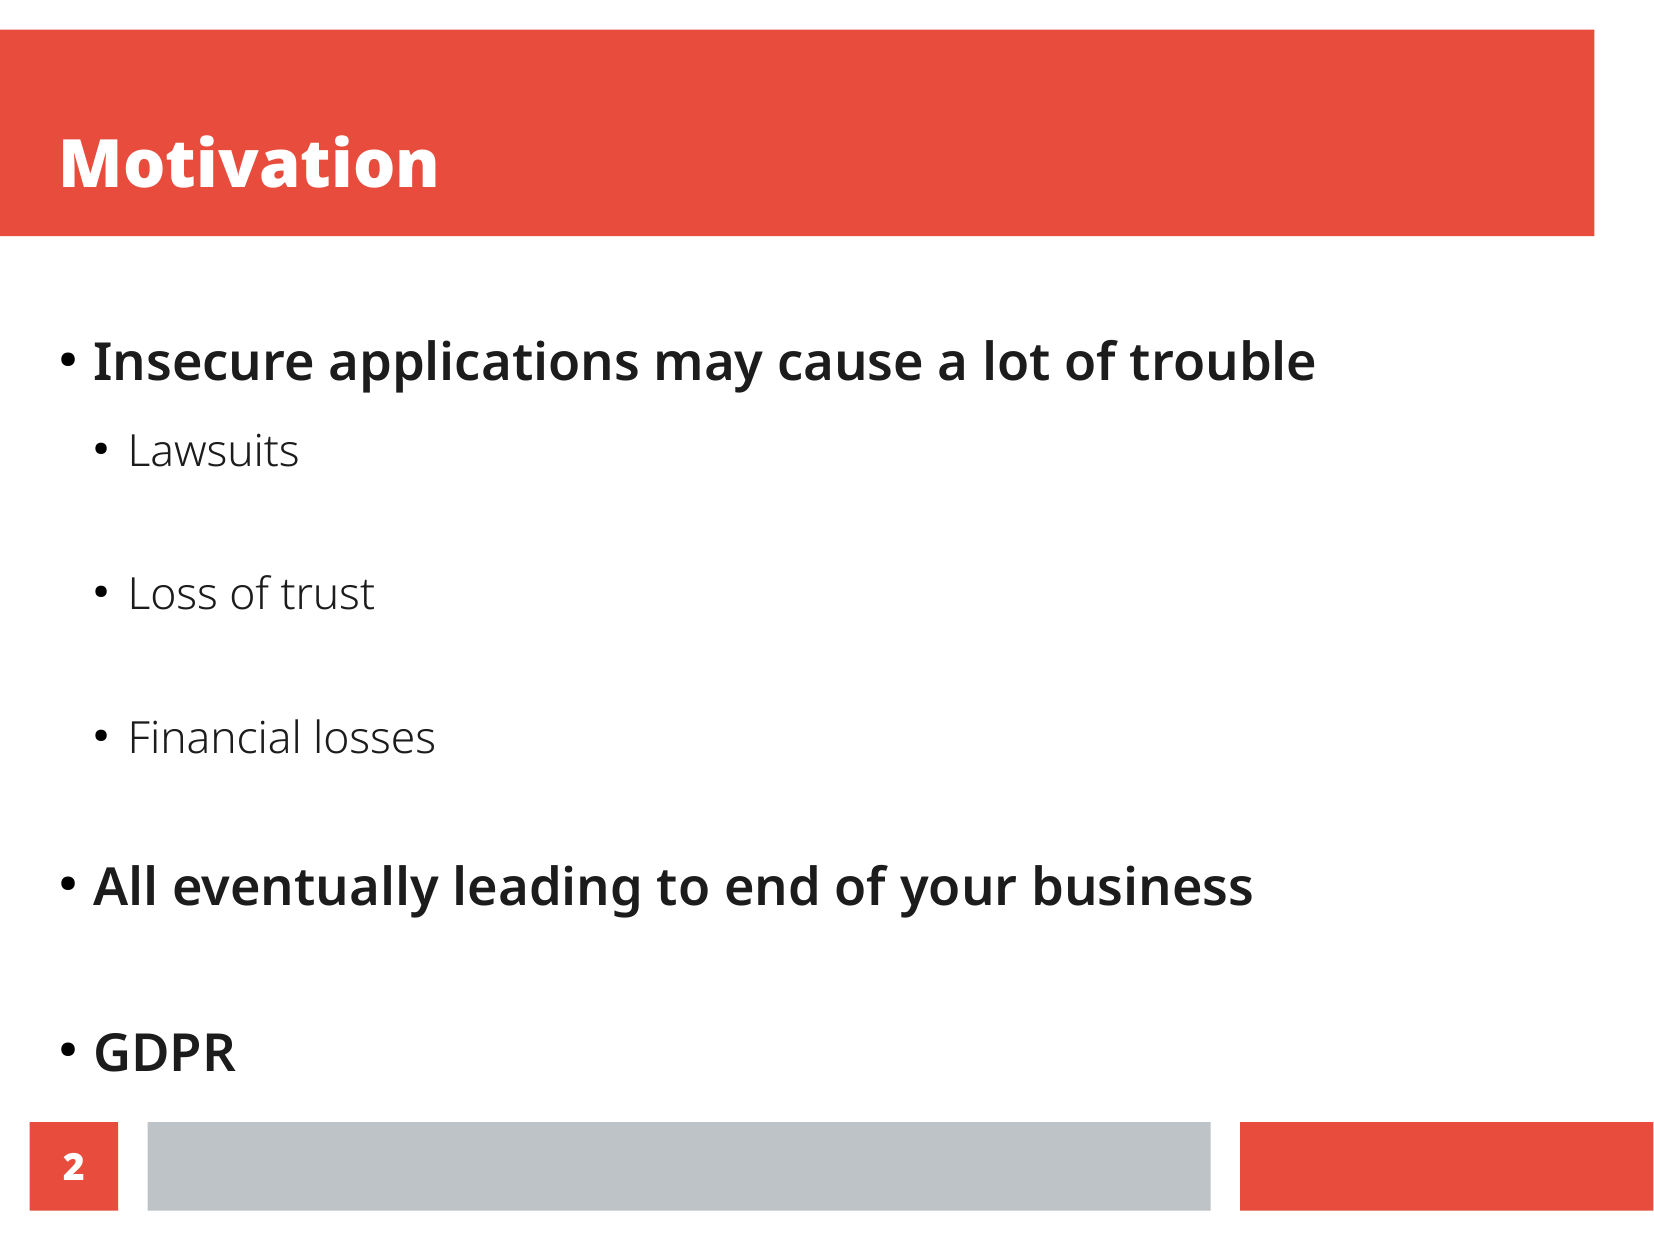

# Motivation
Insecure applications may cause a lot of trouble
Lawsuits
Loss of trust
Financial losses
All eventually leading to end of your business
GDPR
2